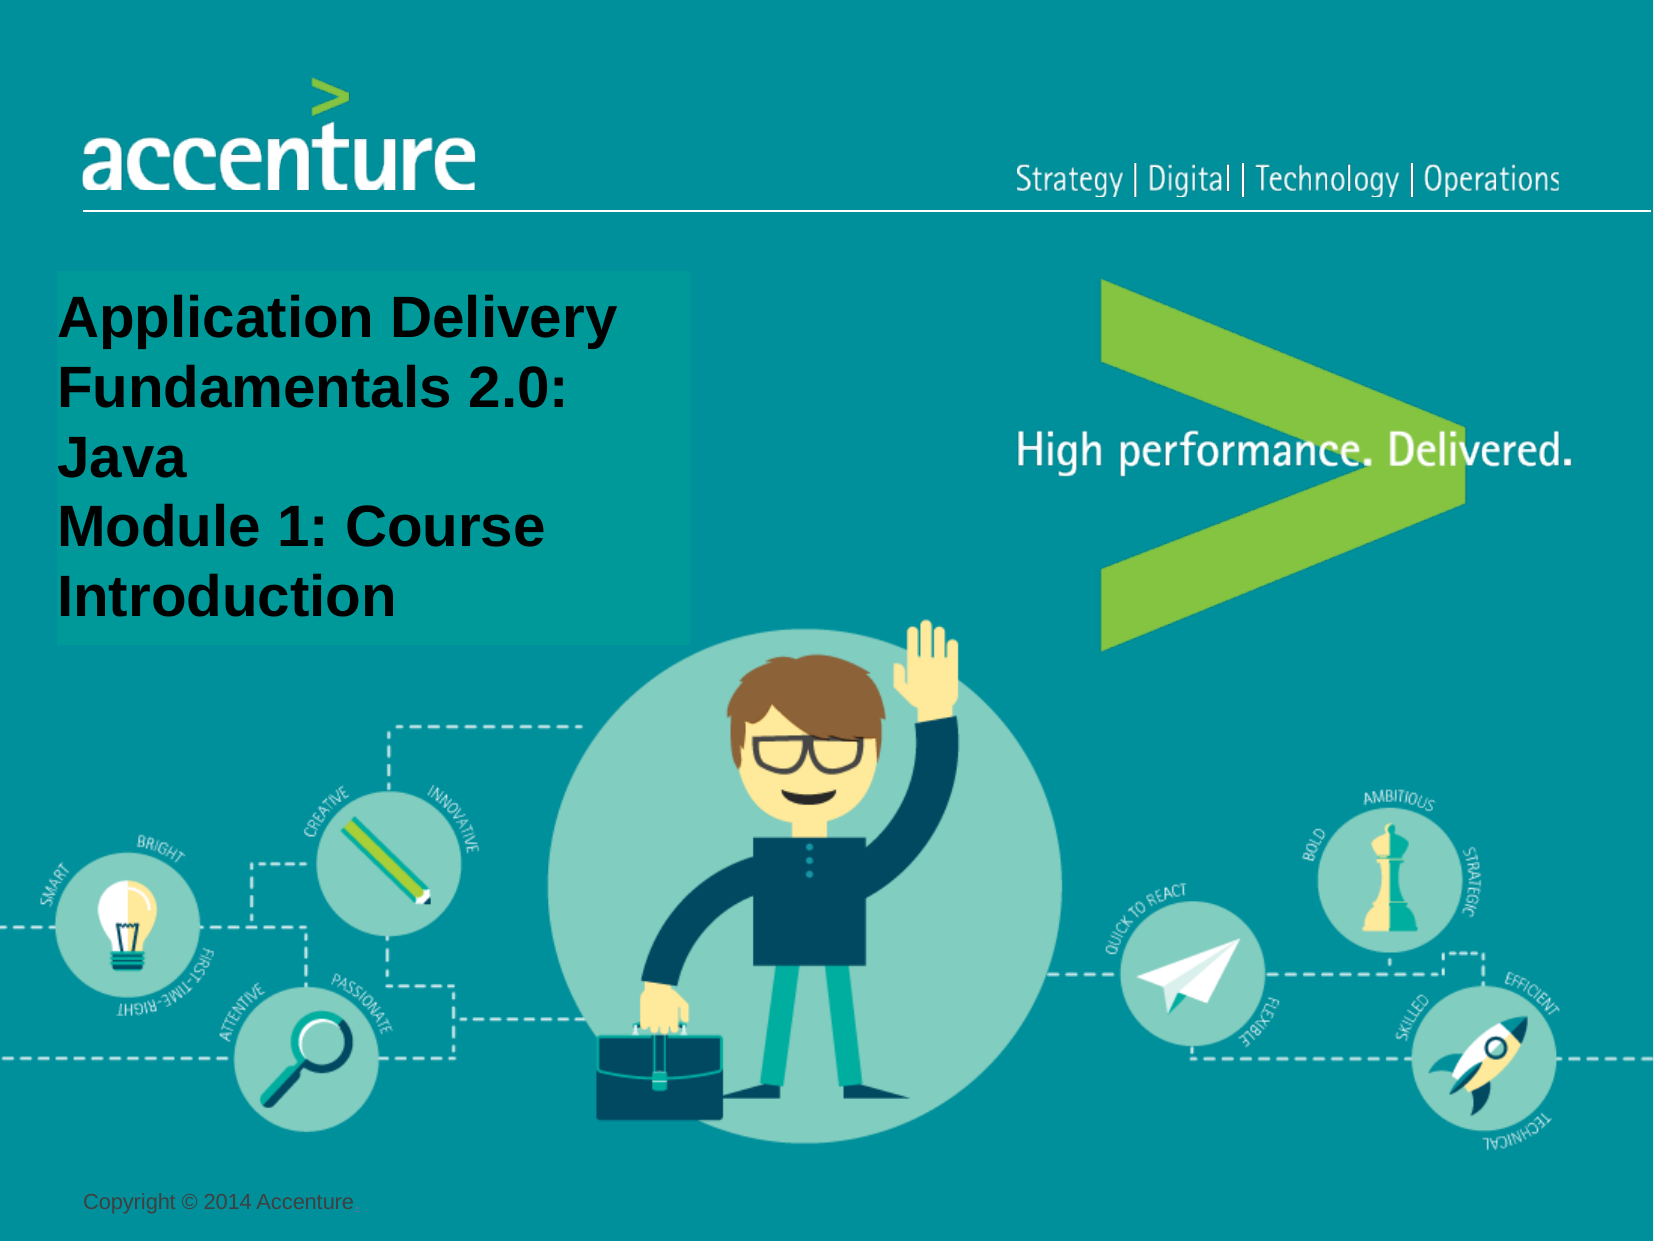

# Application Delivery Fundamentals 2.0: Java Module 1: Course Introduction